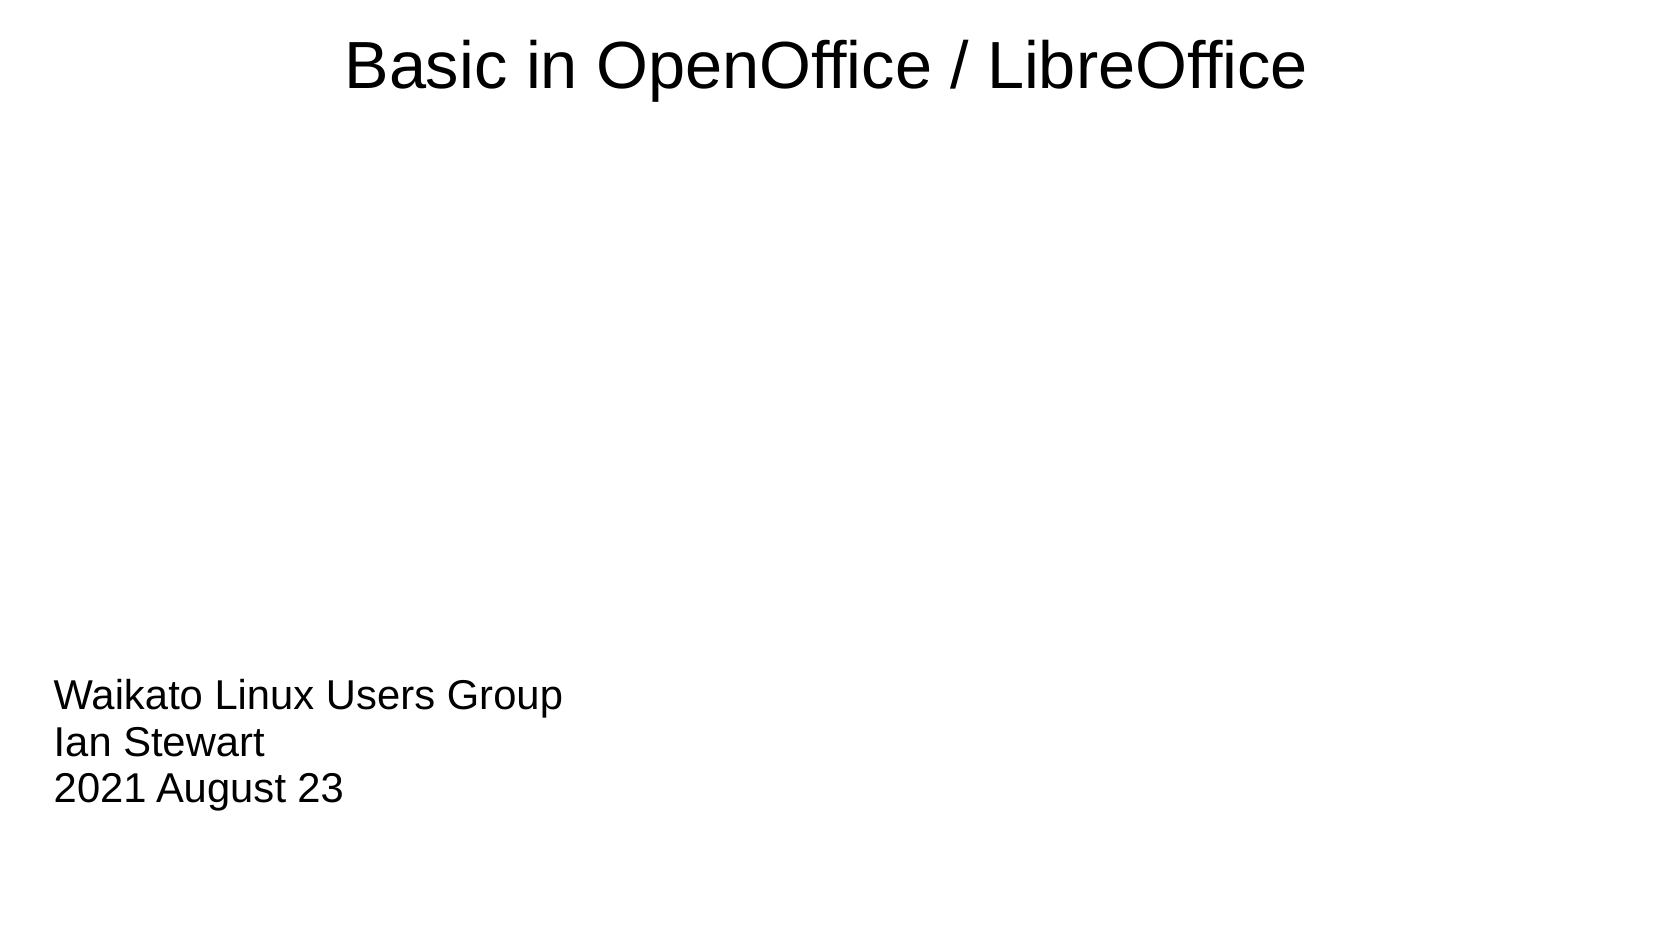

# Basic in OpenOffice / LibreOffice
Waikato Linux Users Group
Ian Stewart
2021 August 23